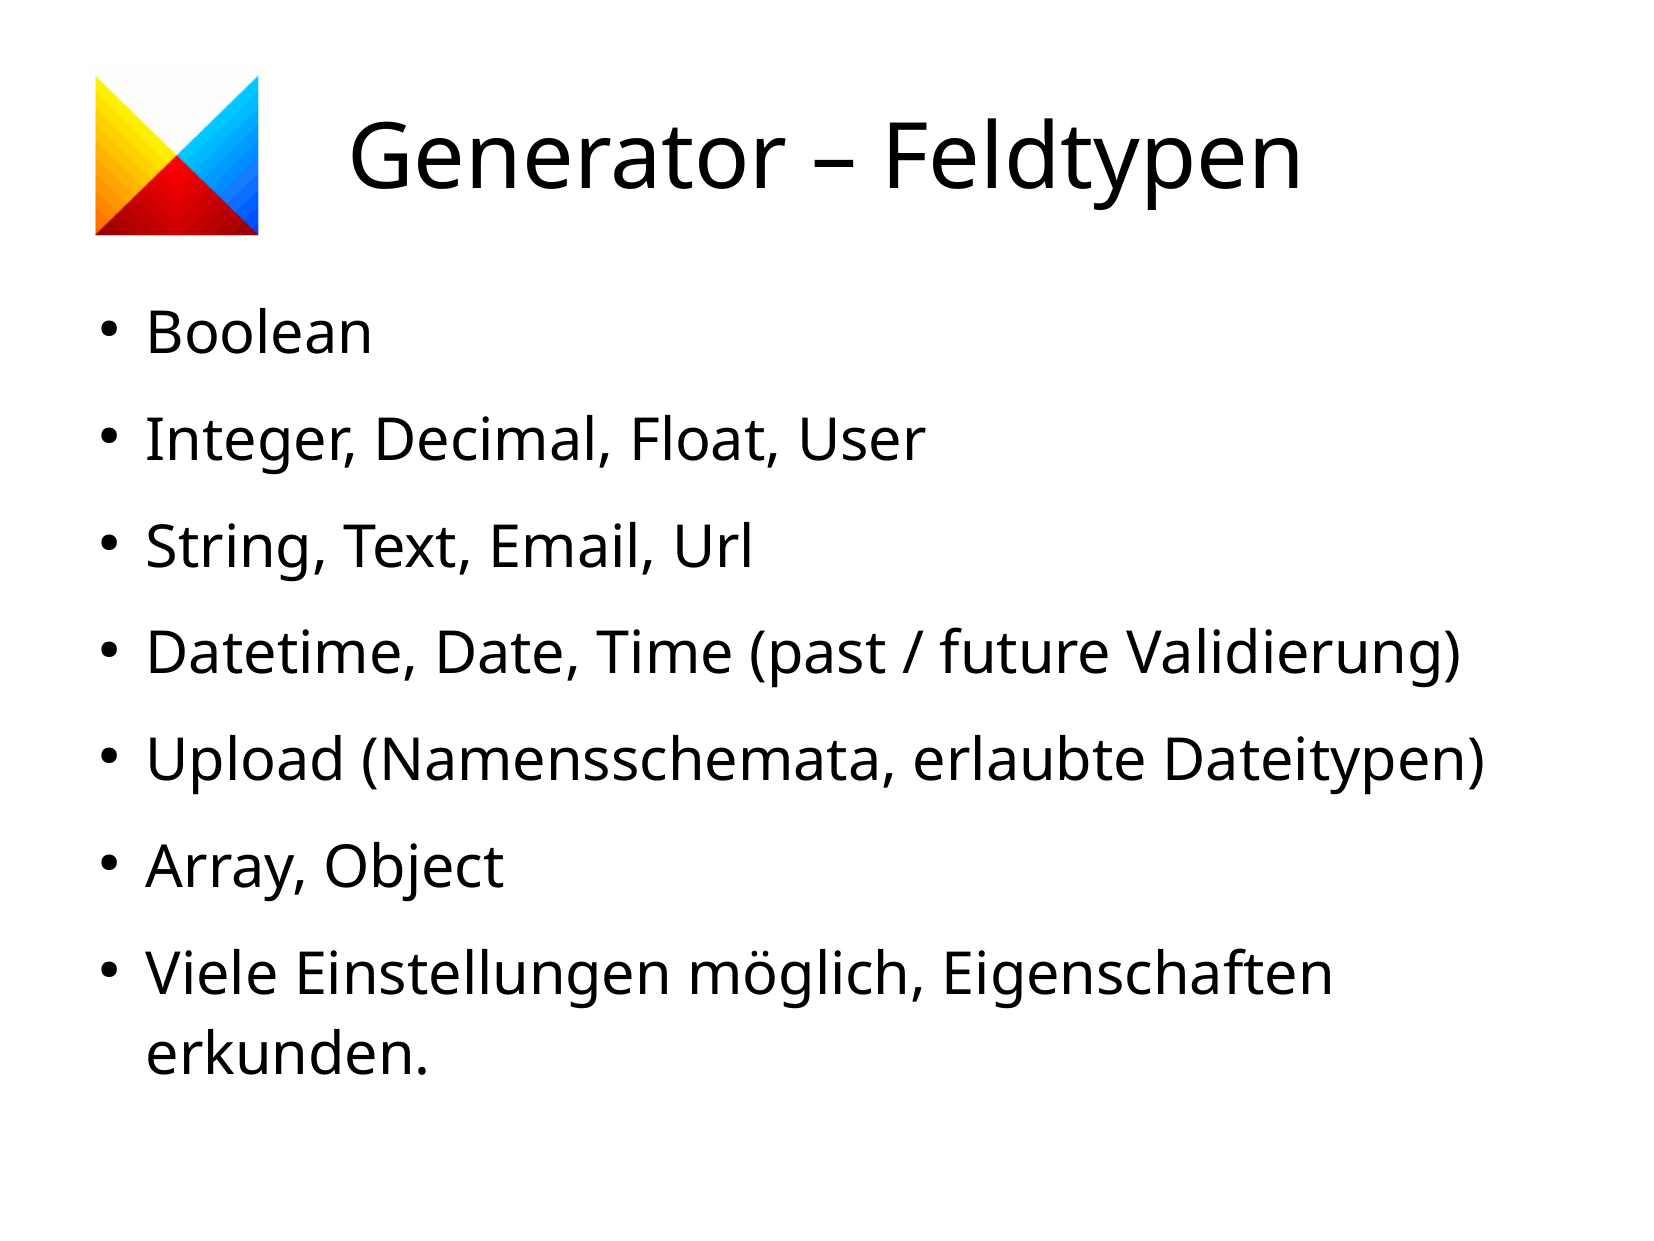

# Generator – Feldtypen
Boolean
Integer, Decimal, Float, User
String, Text, Email, Url
Datetime, Date, Time (past / future Validierung)
Upload (Namensschemata, erlaubte Dateitypen)
Array, Object
Viele Einstellungen möglich, Eigenschaften erkunden.